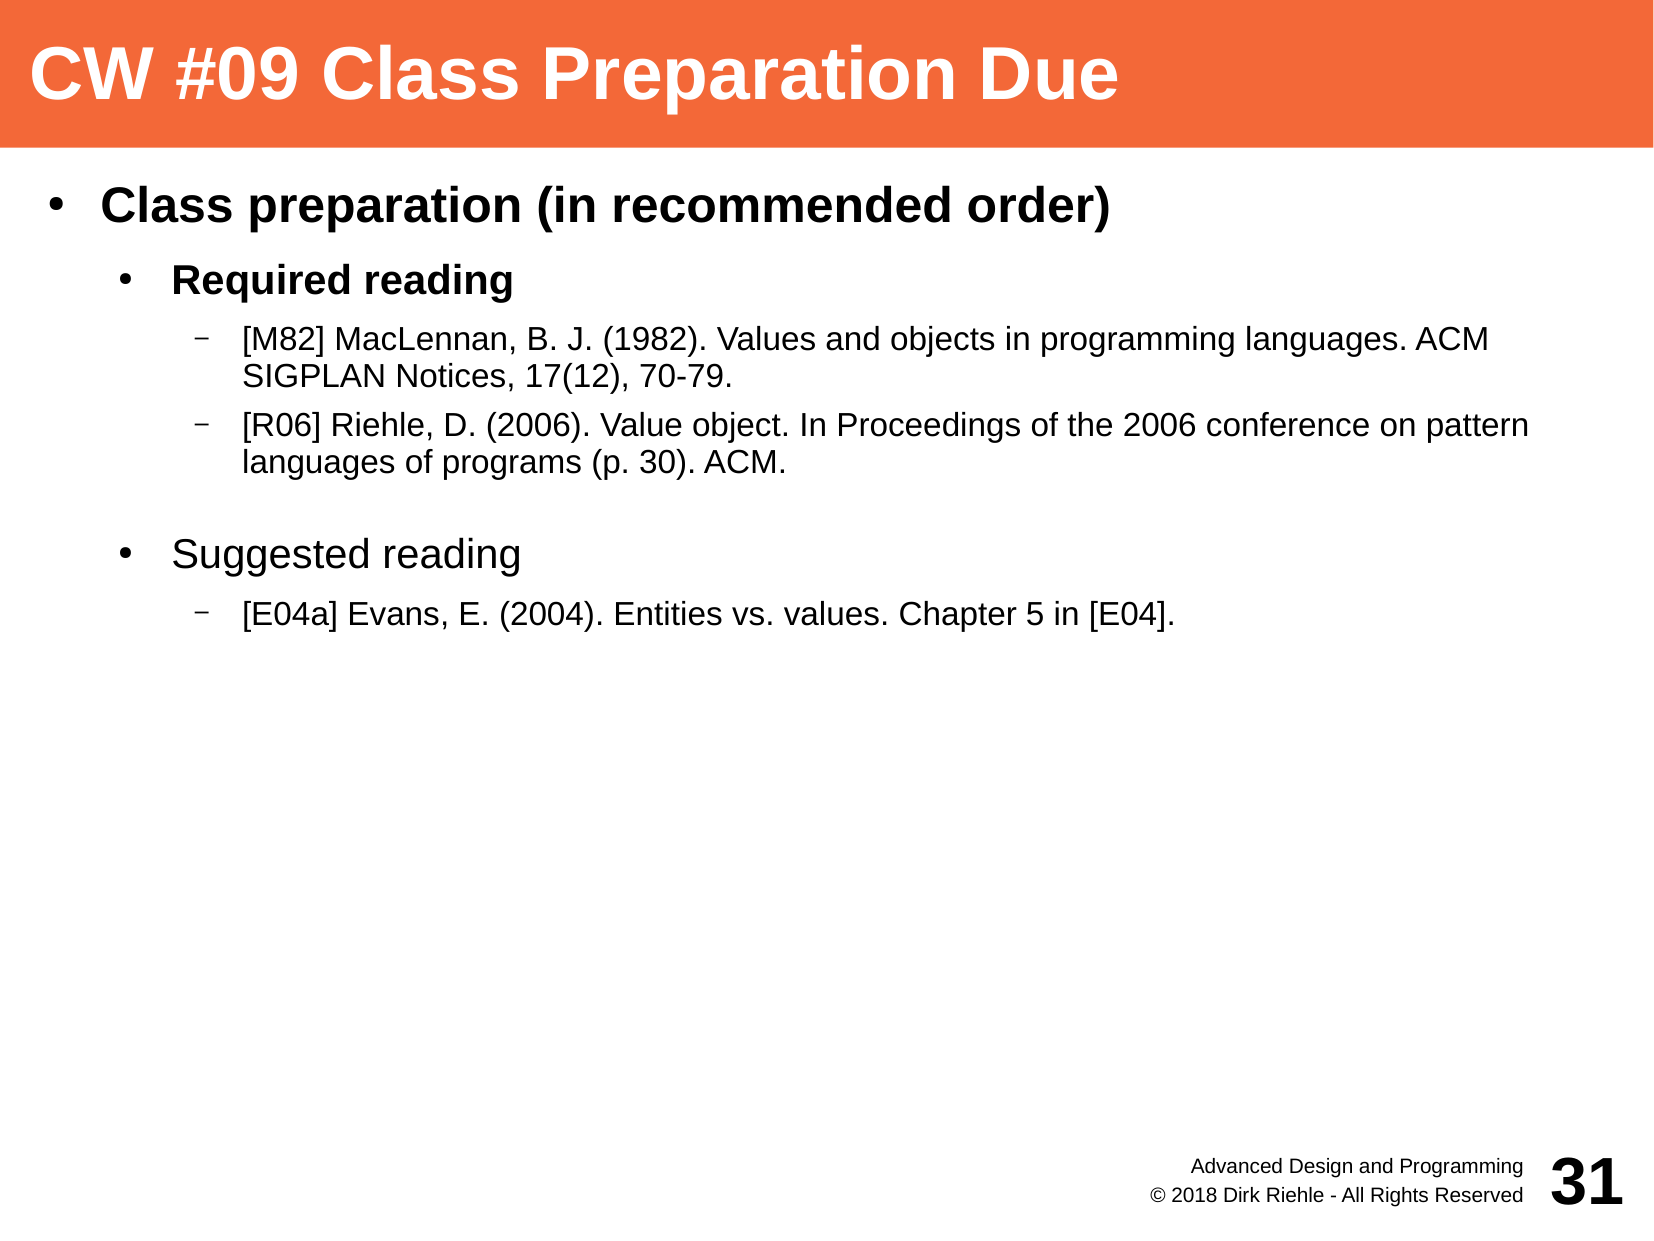

# CW #09 Class Preparation Due
Class preparation (in recommended order)
Required reading
[M82] MacLennan, B. J. (1982). Values and objects in programming languages. ACM SIGPLAN Notices, 17(12), 70-79.
[R06] Riehle, D. (2006). Value object. In Proceedings of the 2006 conference on pattern languages of programs (p. 30). ACM.
Suggested reading
[E04a] Evans, E. (2004). Entities vs. values. Chapter 5 in [E04].
Advanced Design and Programming
31
© 2018 Dirk Riehle - All Rights Reserved